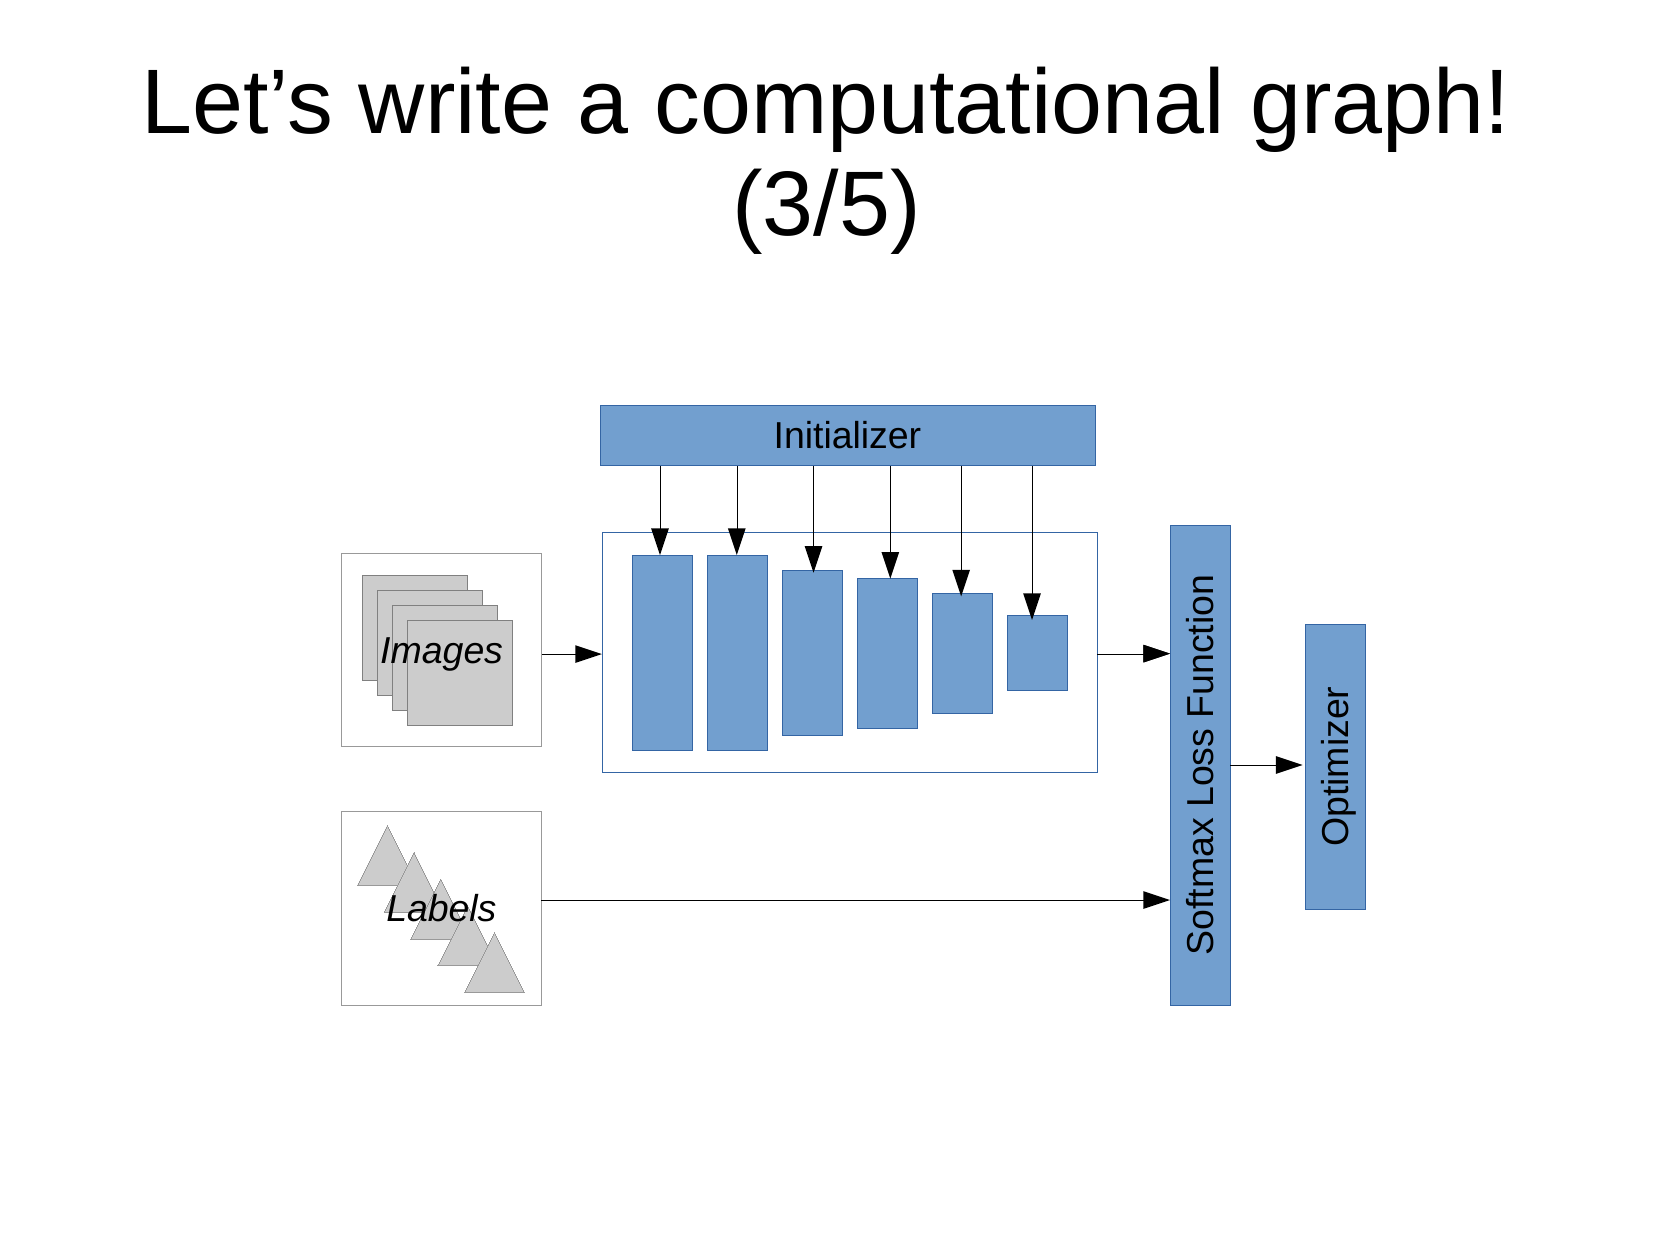

# Let’s write a computational graph! (3/5)
Initializer
Images
Softmax Loss Function
Optimizer
Labels